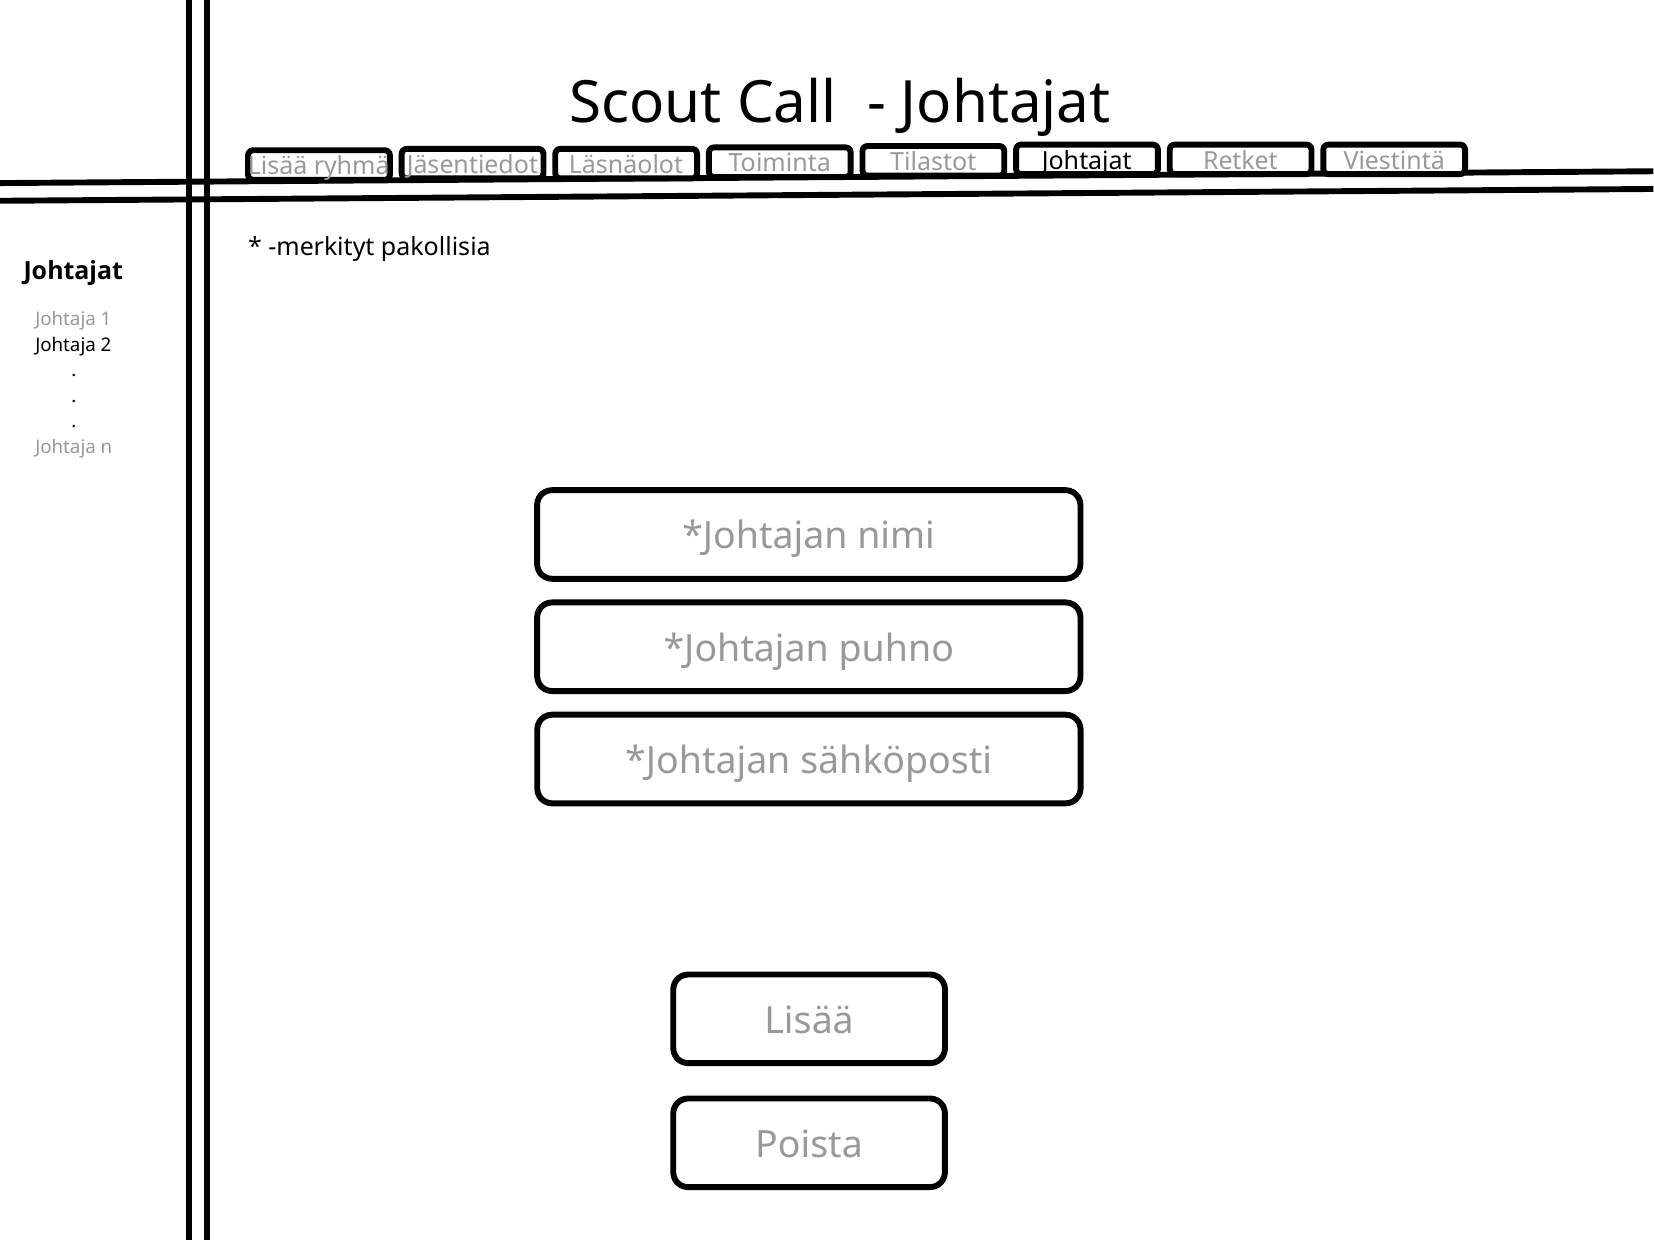

Scout Call - Johtajat
Johtajat
Retket
Viestintä
Tilastot
Toiminta
Jäsentiedot
Läsnäolot
Lisää ryhmä
* -merkityt pakollisia
Johtajat
Johtaja 1
Johtaja 2
.
.
.
Johtaja n
*Johtajan nimi
*Johtajan puhno
*Johtajan sähköposti
Lisää
Poista